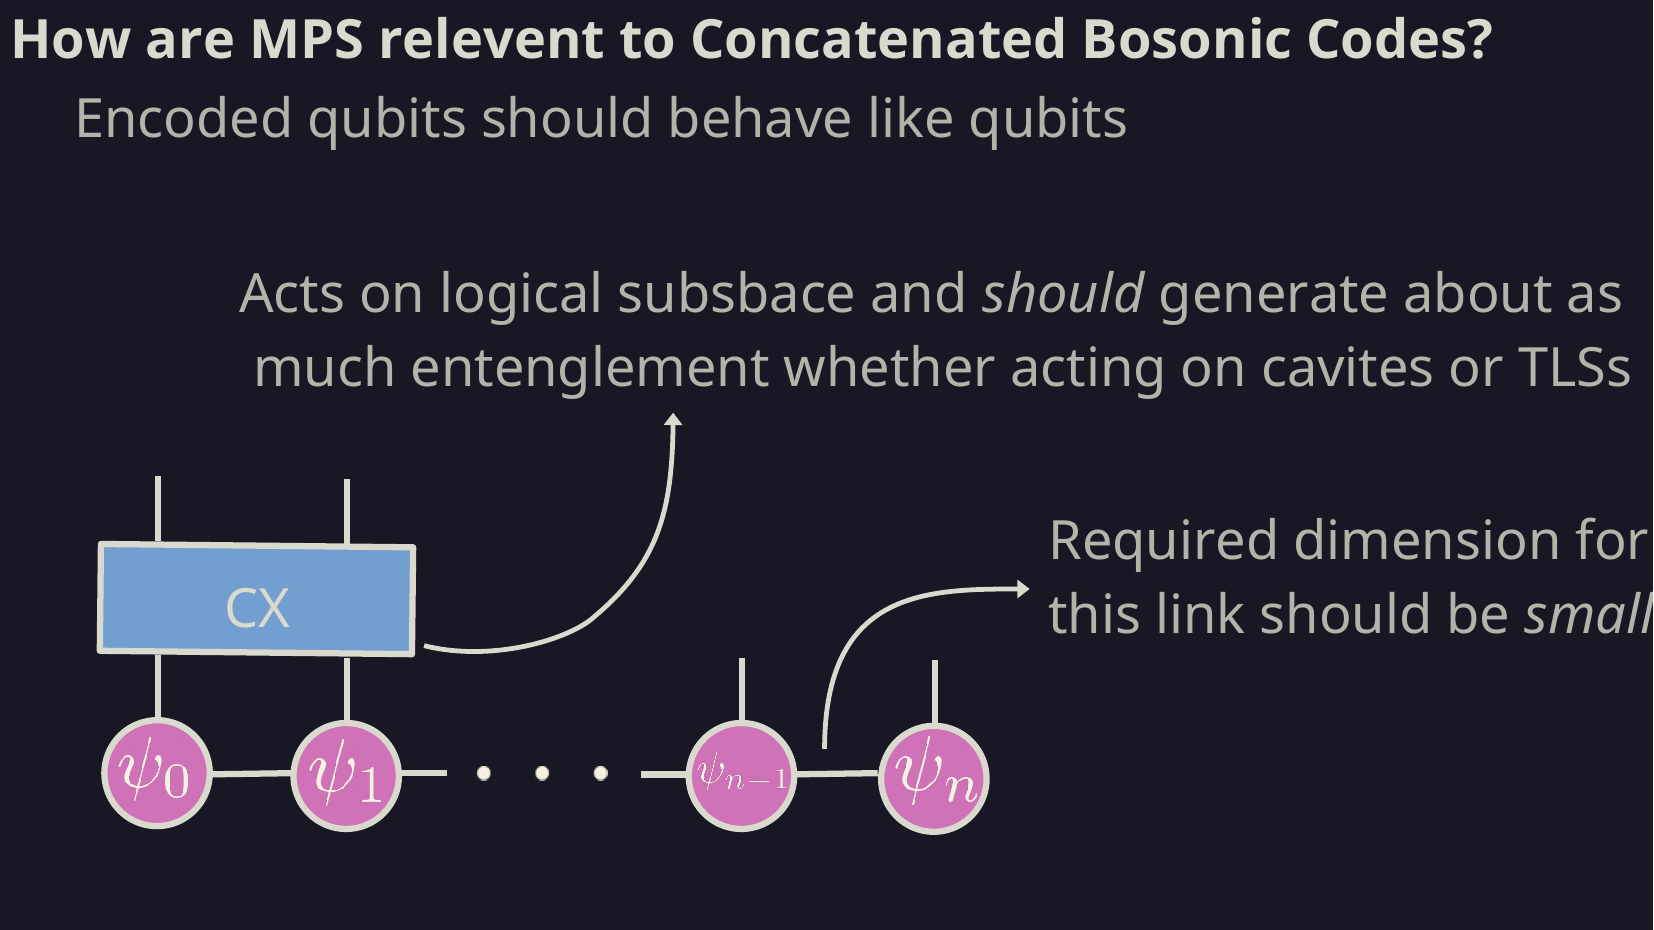

How are MPS relevent to Concatenated Bosonic Codes?
Encoded qubits should behave like qubits
Acts on logical subsbace and should generate about as
 much entenglement whether acting on cavites or TLSs
Required dimension for
this link should be small
CX